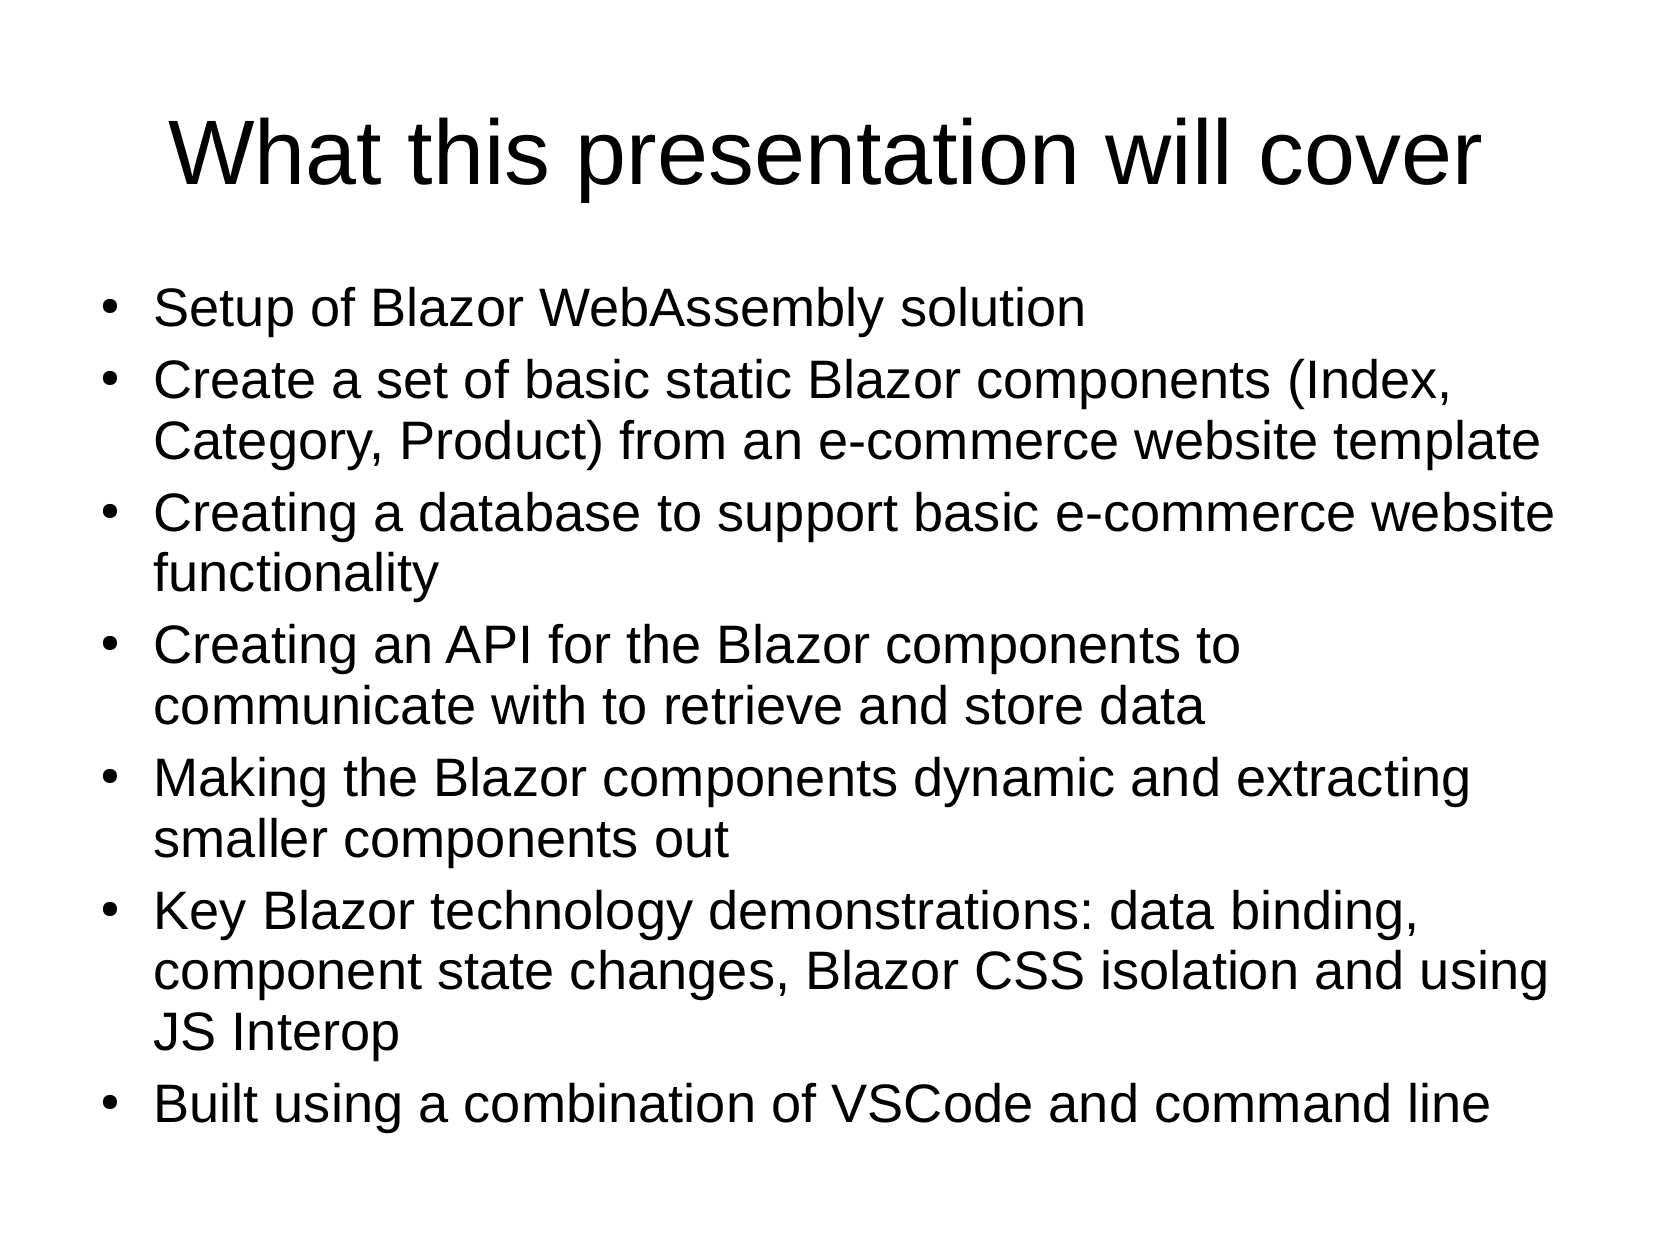

# What this presentation will cover
Setup of Blazor WebAssembly solution
Create a set of basic static Blazor components (Index, Category, Product) from an e-commerce website template
Creating a database to support basic e-commerce website functionality
Creating an API for the Blazor components to communicate with to retrieve and store data
Making the Blazor components dynamic and extracting smaller components out
Key Blazor technology demonstrations: data binding, component state changes, Blazor CSS isolation and using JS Interop
Built using a combination of VSCode and command line